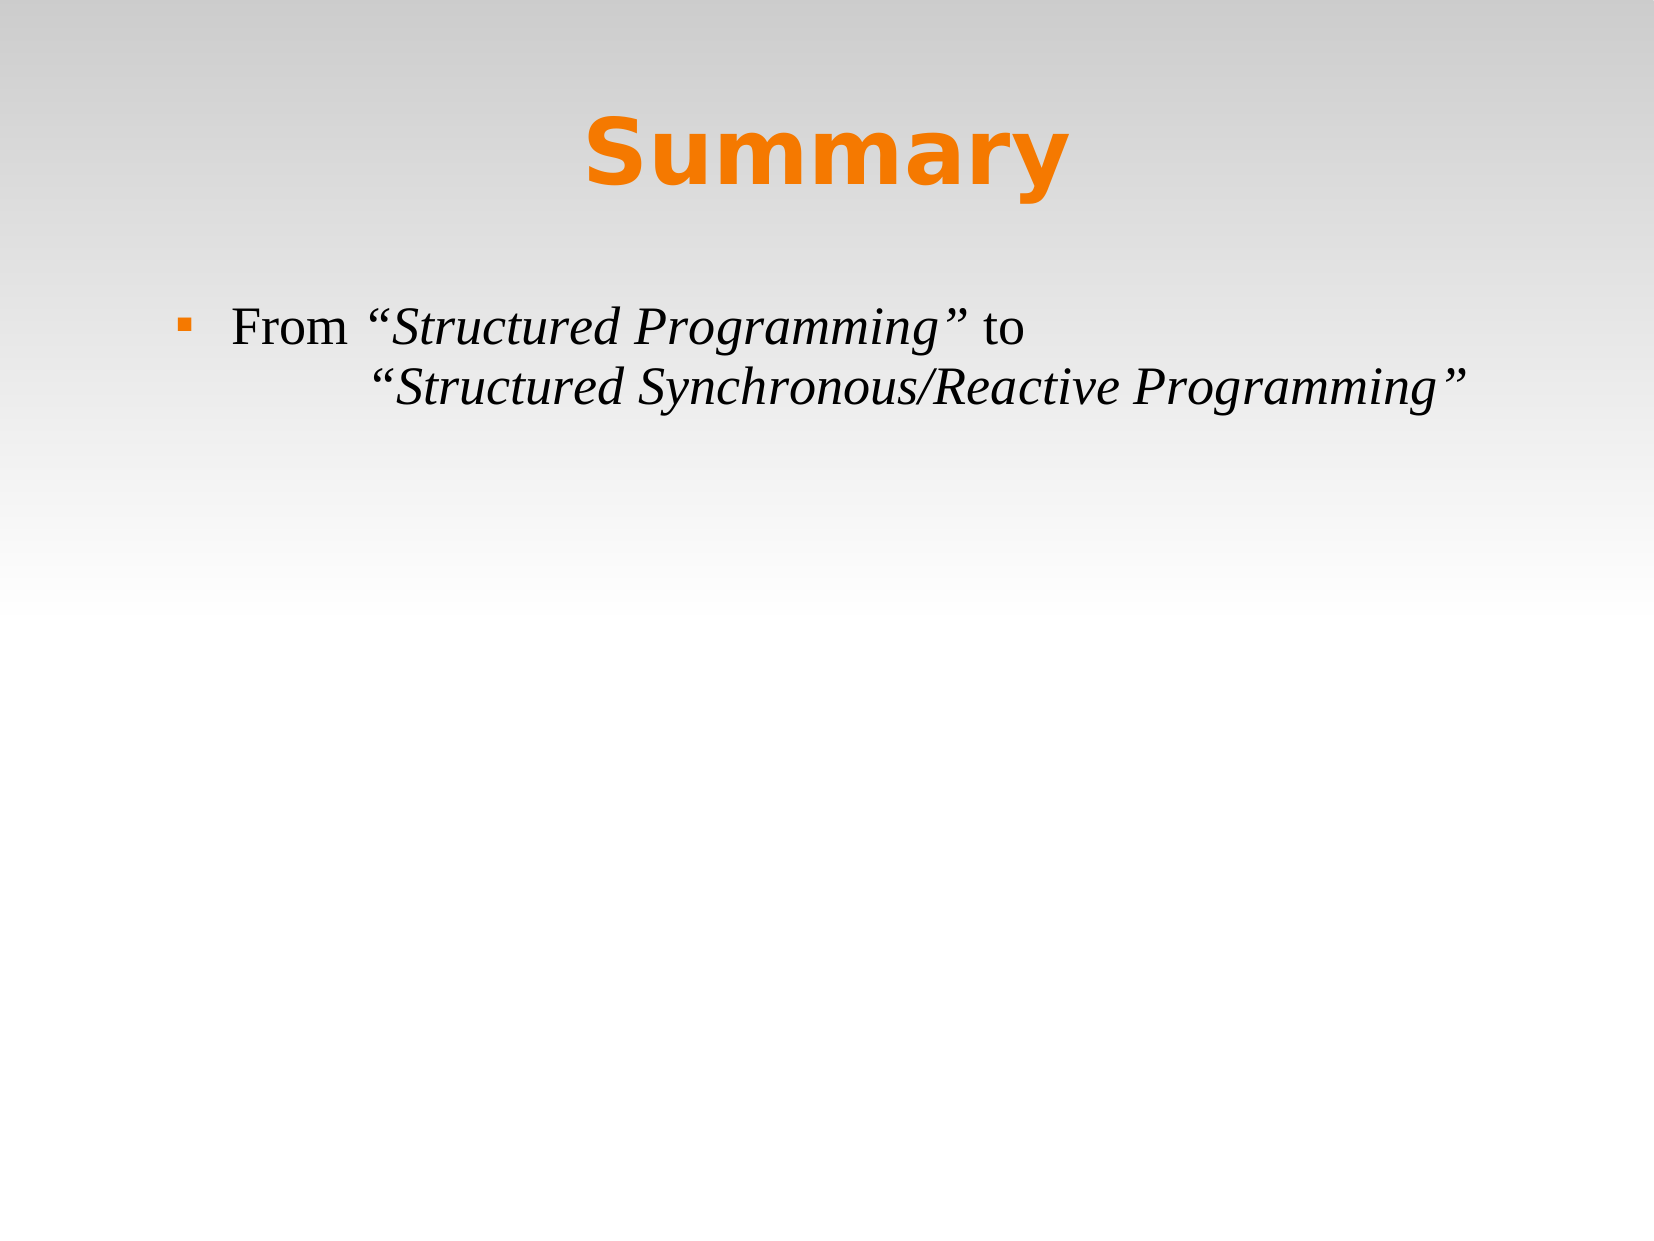

# Summary
From “Structured Programming” to “Structured Synchronous/Reactive Programming”